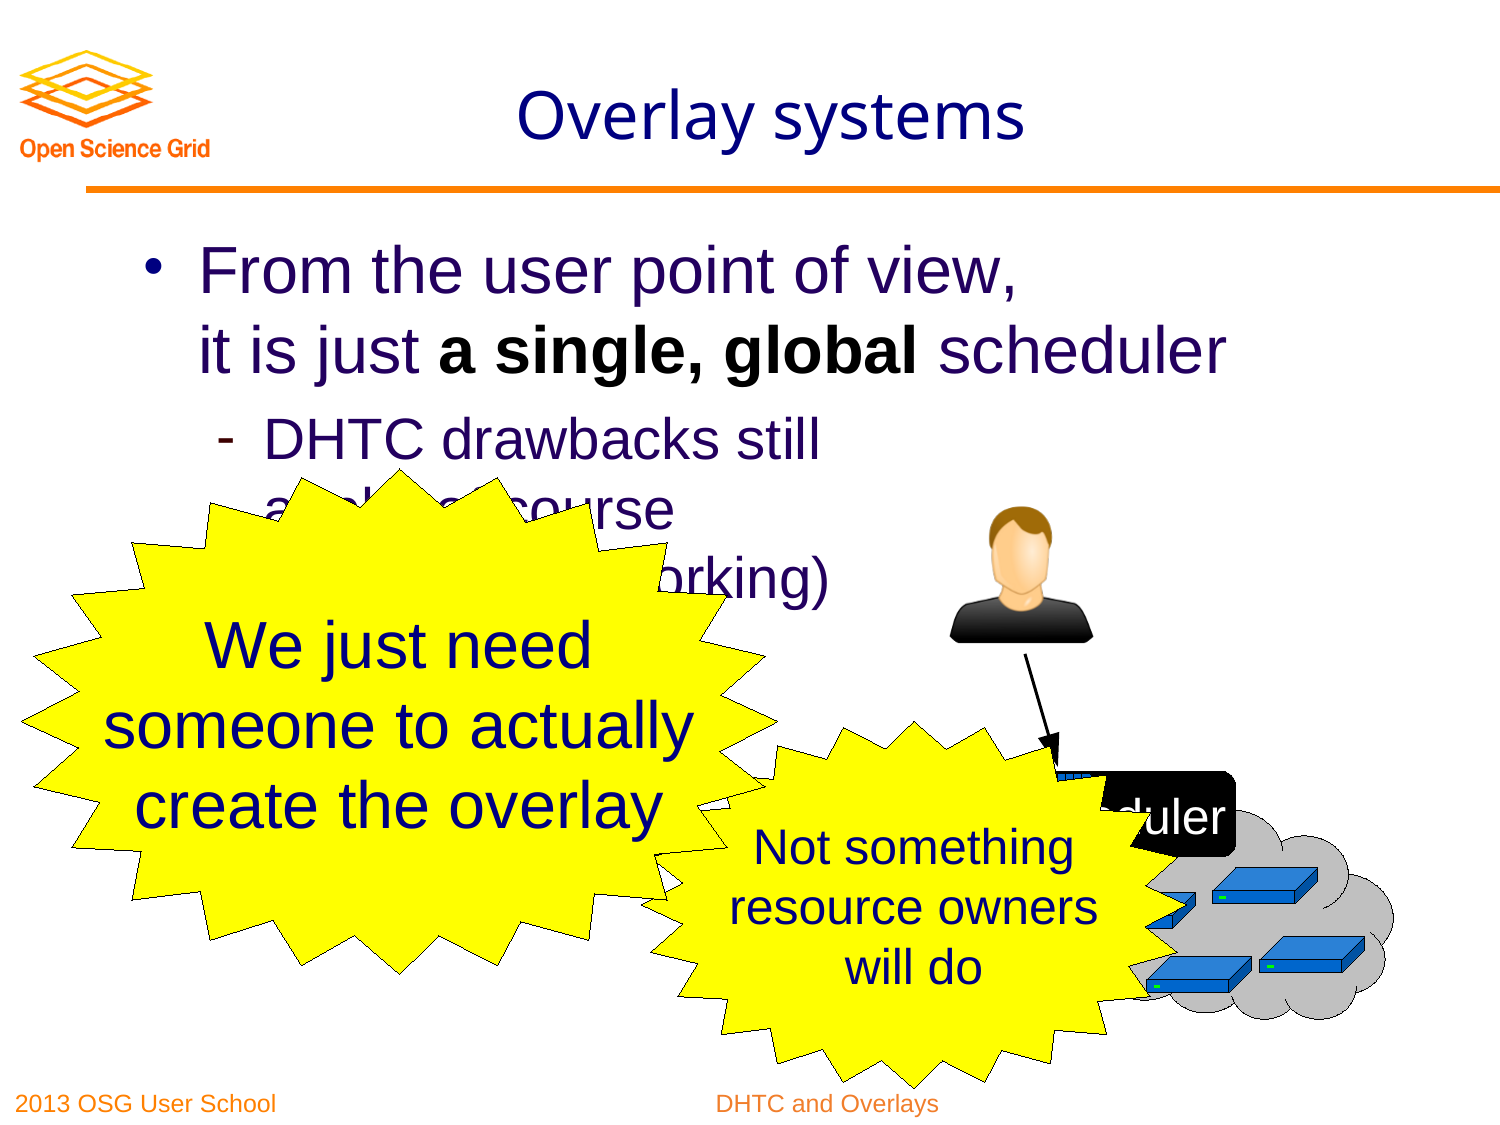

# Overlay systems
From the user point of view,
it is just a single, global scheduler
DHTC drawbacks still
apply, of course
(e.g. slow networking)
We just need
someone to actually
create the overlay
Not something
resource owners
will do
Scheduler